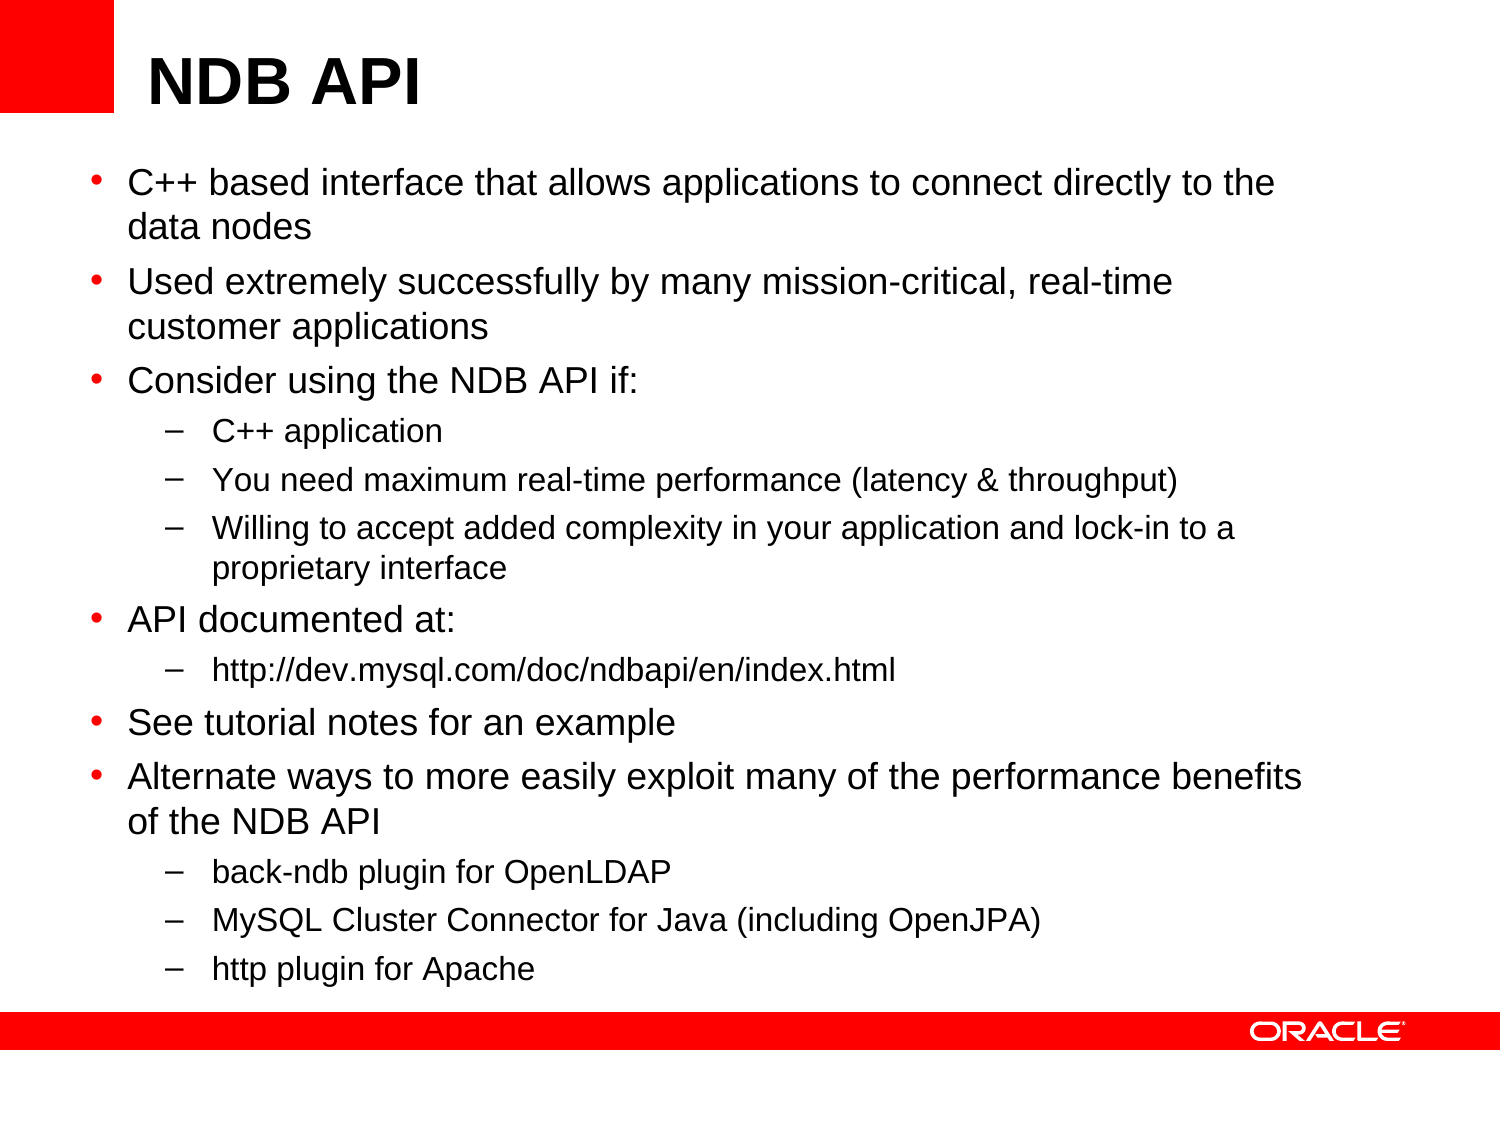

# NDB API
C++ based interface that allows applications to connect directly to the data nodes
Used extremely successfully by many mission-critical, real-time customer applications
Consider using the NDB API if:
C++ application
You need maximum real-time performance (latency & throughput)
Willing to accept added complexity in your application and lock-in to a proprietary interface
API documented at:
http://dev.mysql.com/doc/ndbapi/en/index.html
See tutorial notes for an example
Alternate ways to more easily exploit many of the performance benefits of the NDB API
back-ndb plugin for OpenLDAP
MySQL Cluster Connector for Java (including OpenJPA)
http plugin for Apache